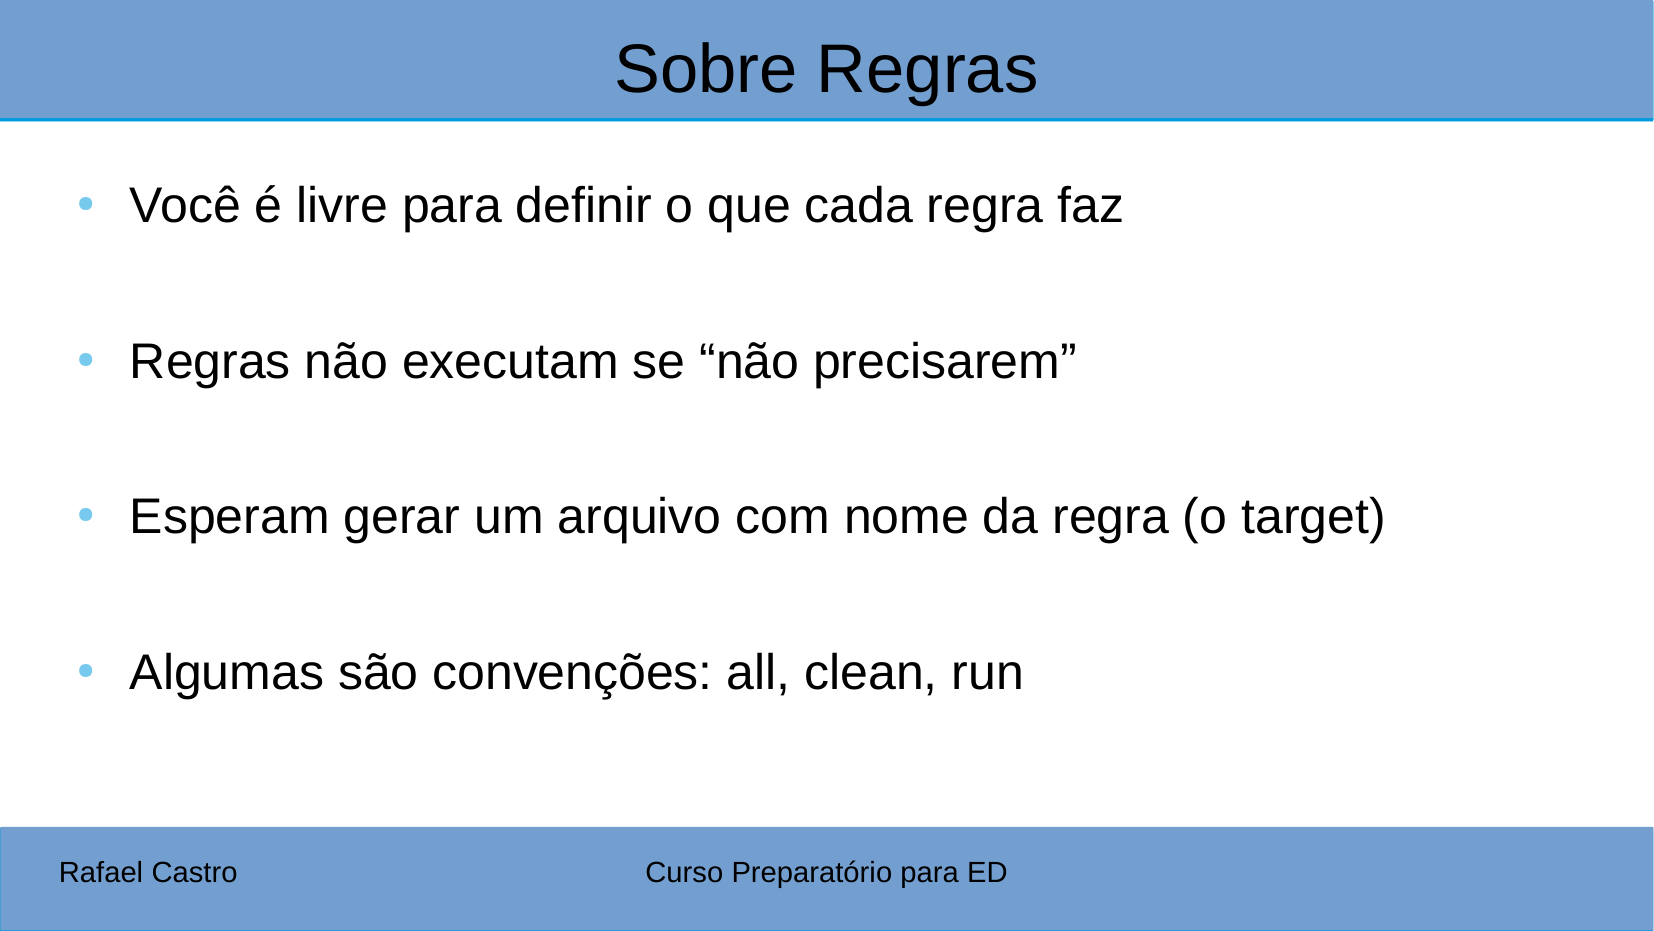

# Sobre Regras
Você é livre para definir o que cada regra faz
Regras não executam se “não precisarem”
Esperam gerar um arquivo com nome da regra (o target)
Algumas são convenções: all, clean, run
Curso Preparatório para ED